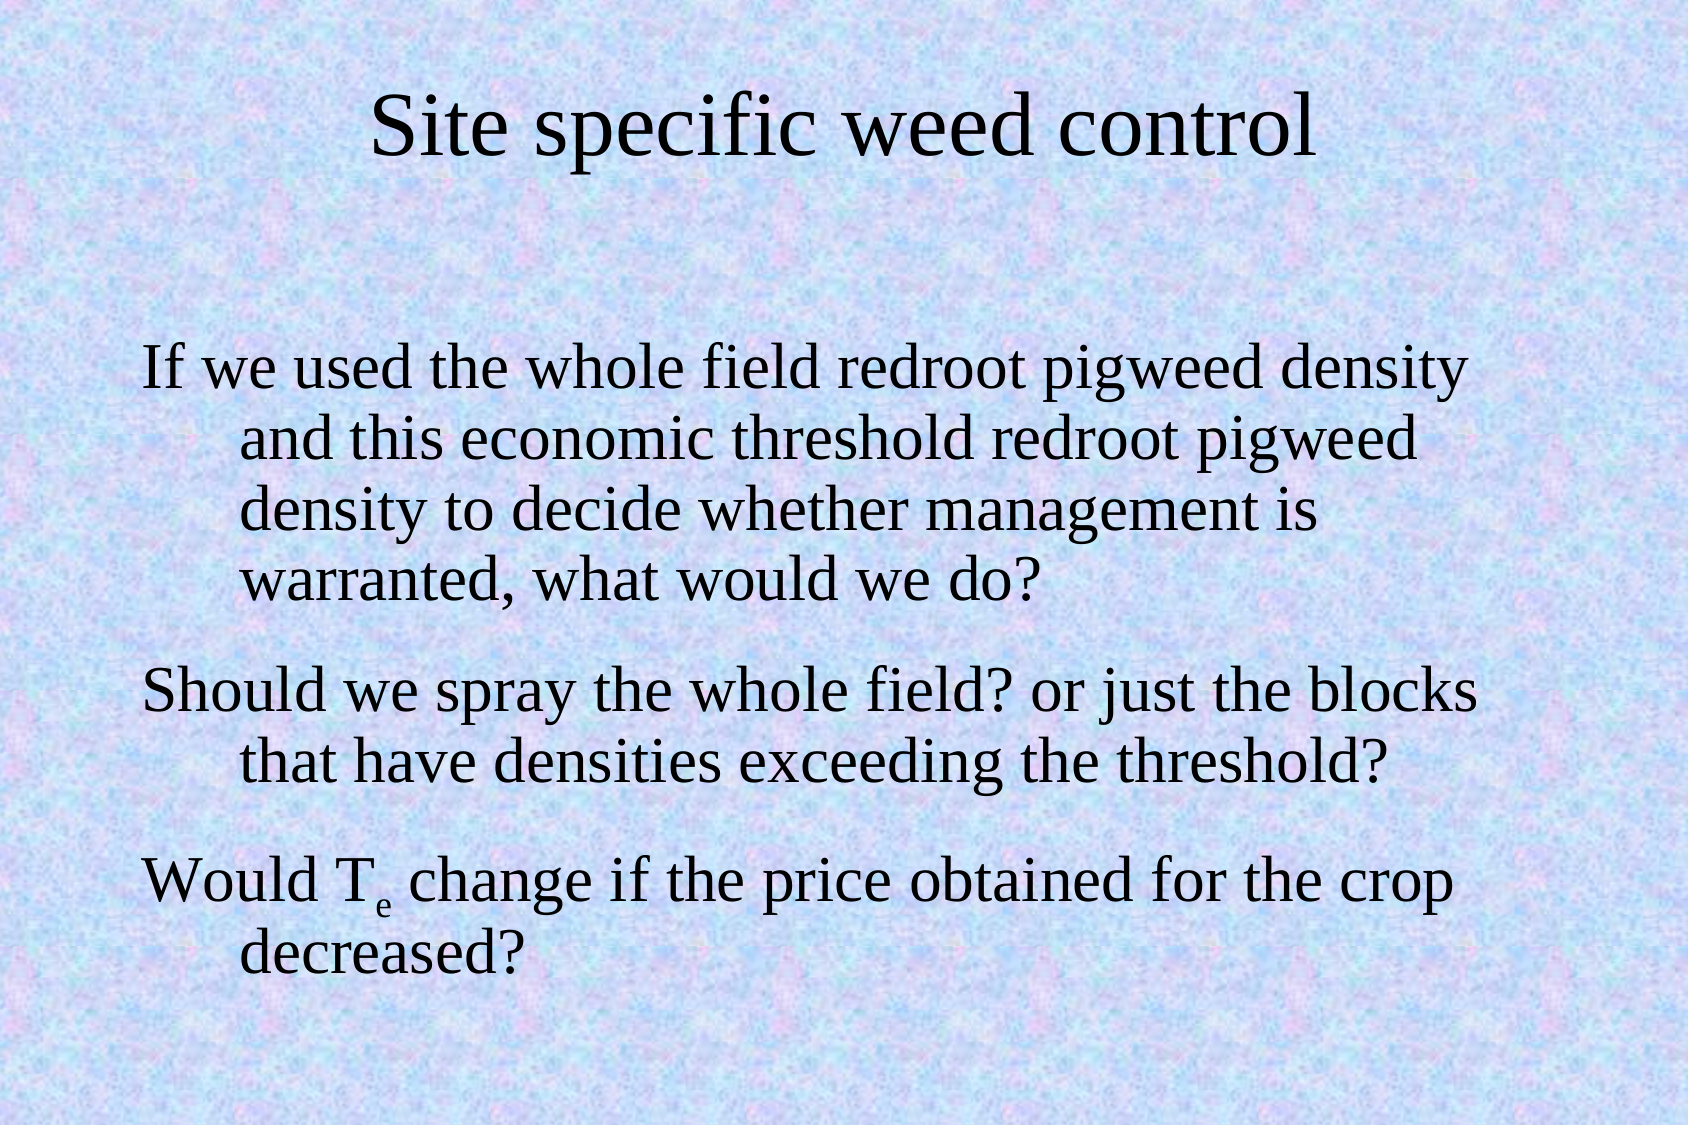

# Site specific weed control
If we used the whole field redroot pigweed density and this economic threshold redroot pigweed density to decide whether management is warranted, what would we do?
Should we spray the whole field? or just the blocks that have densities exceeding the threshold?
Would Te change if the price obtained for the crop decreased?